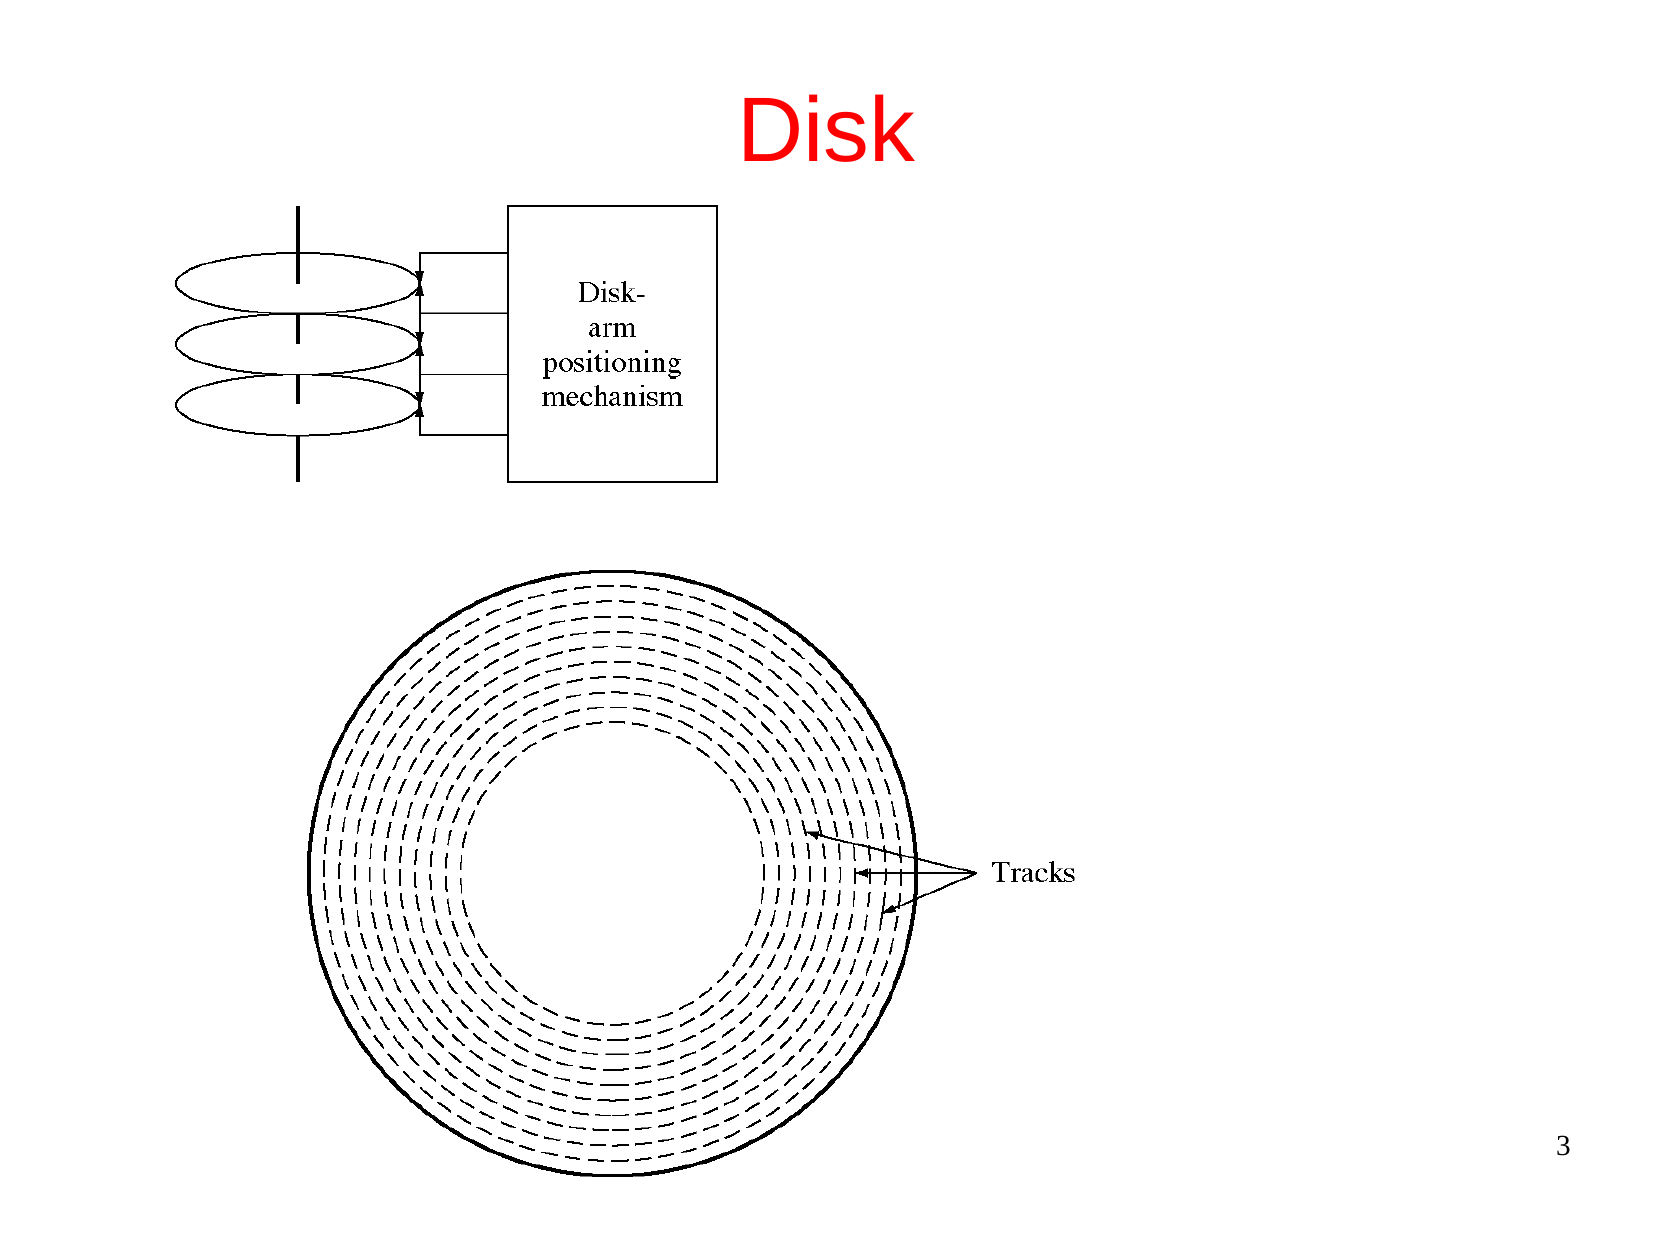

# Disk
İşletim Sistemlerine Giriş - Ders12
3